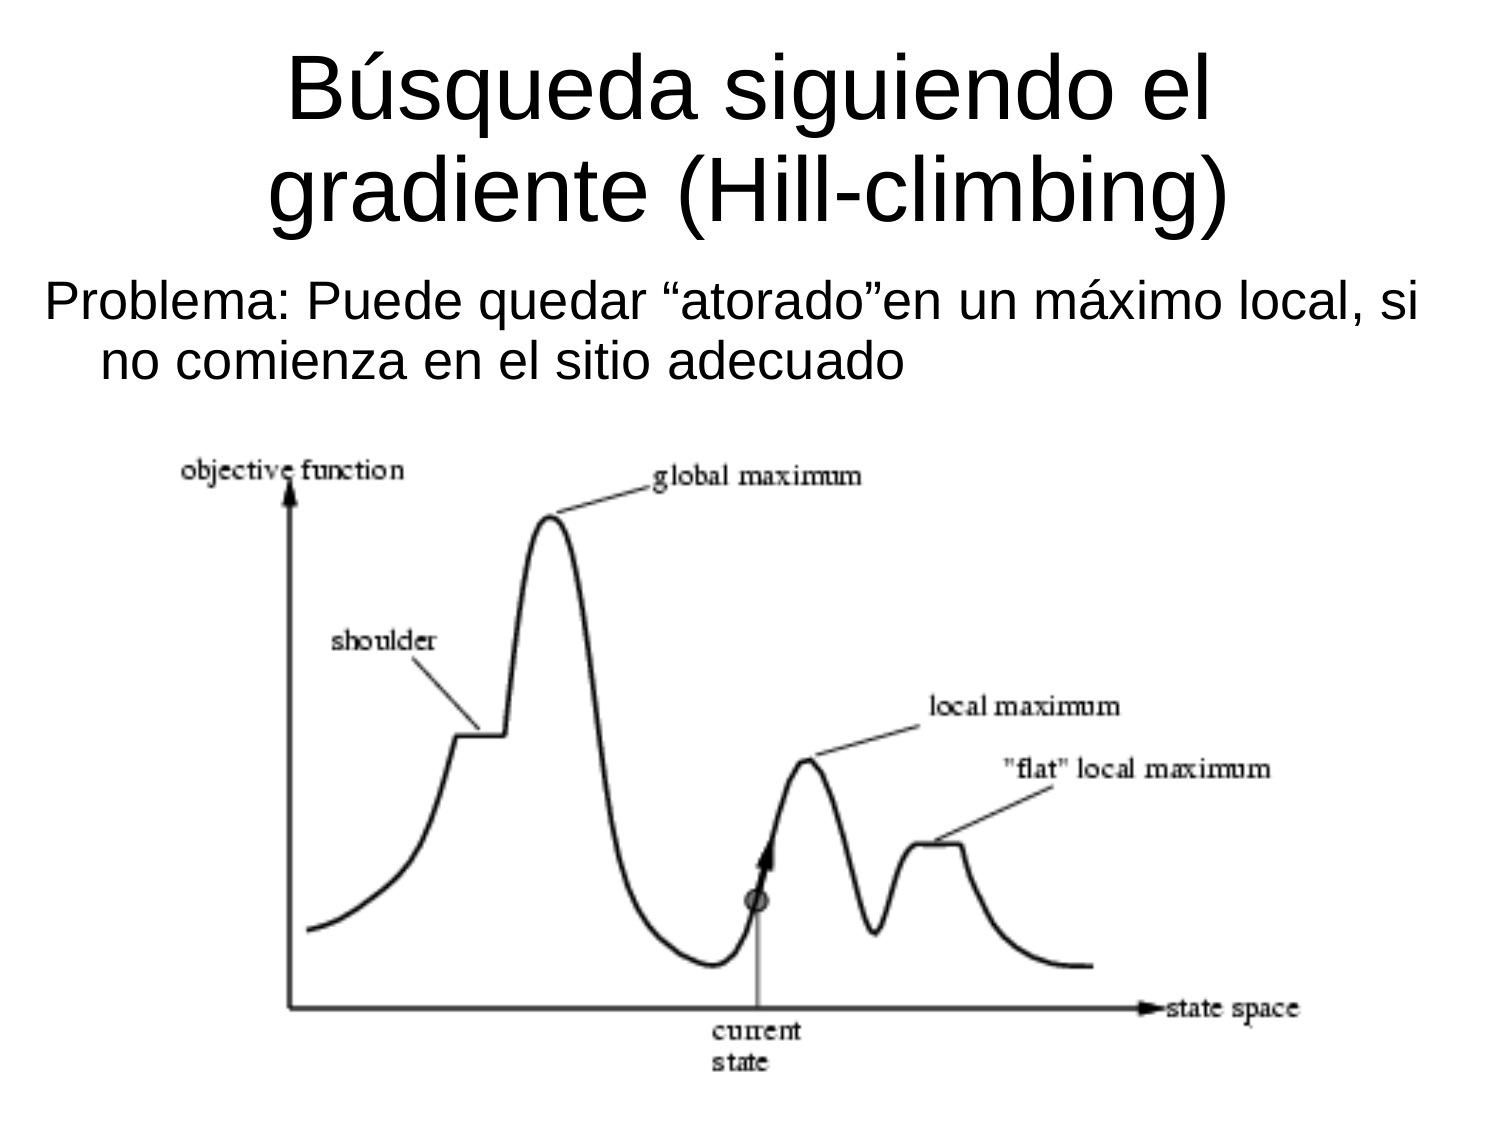

# Búsqueda siguiendo el gradiente (Hill-climbing)
Problema: Puede quedar “atorado”en un máximo local, si no comienza en el sitio adecuado